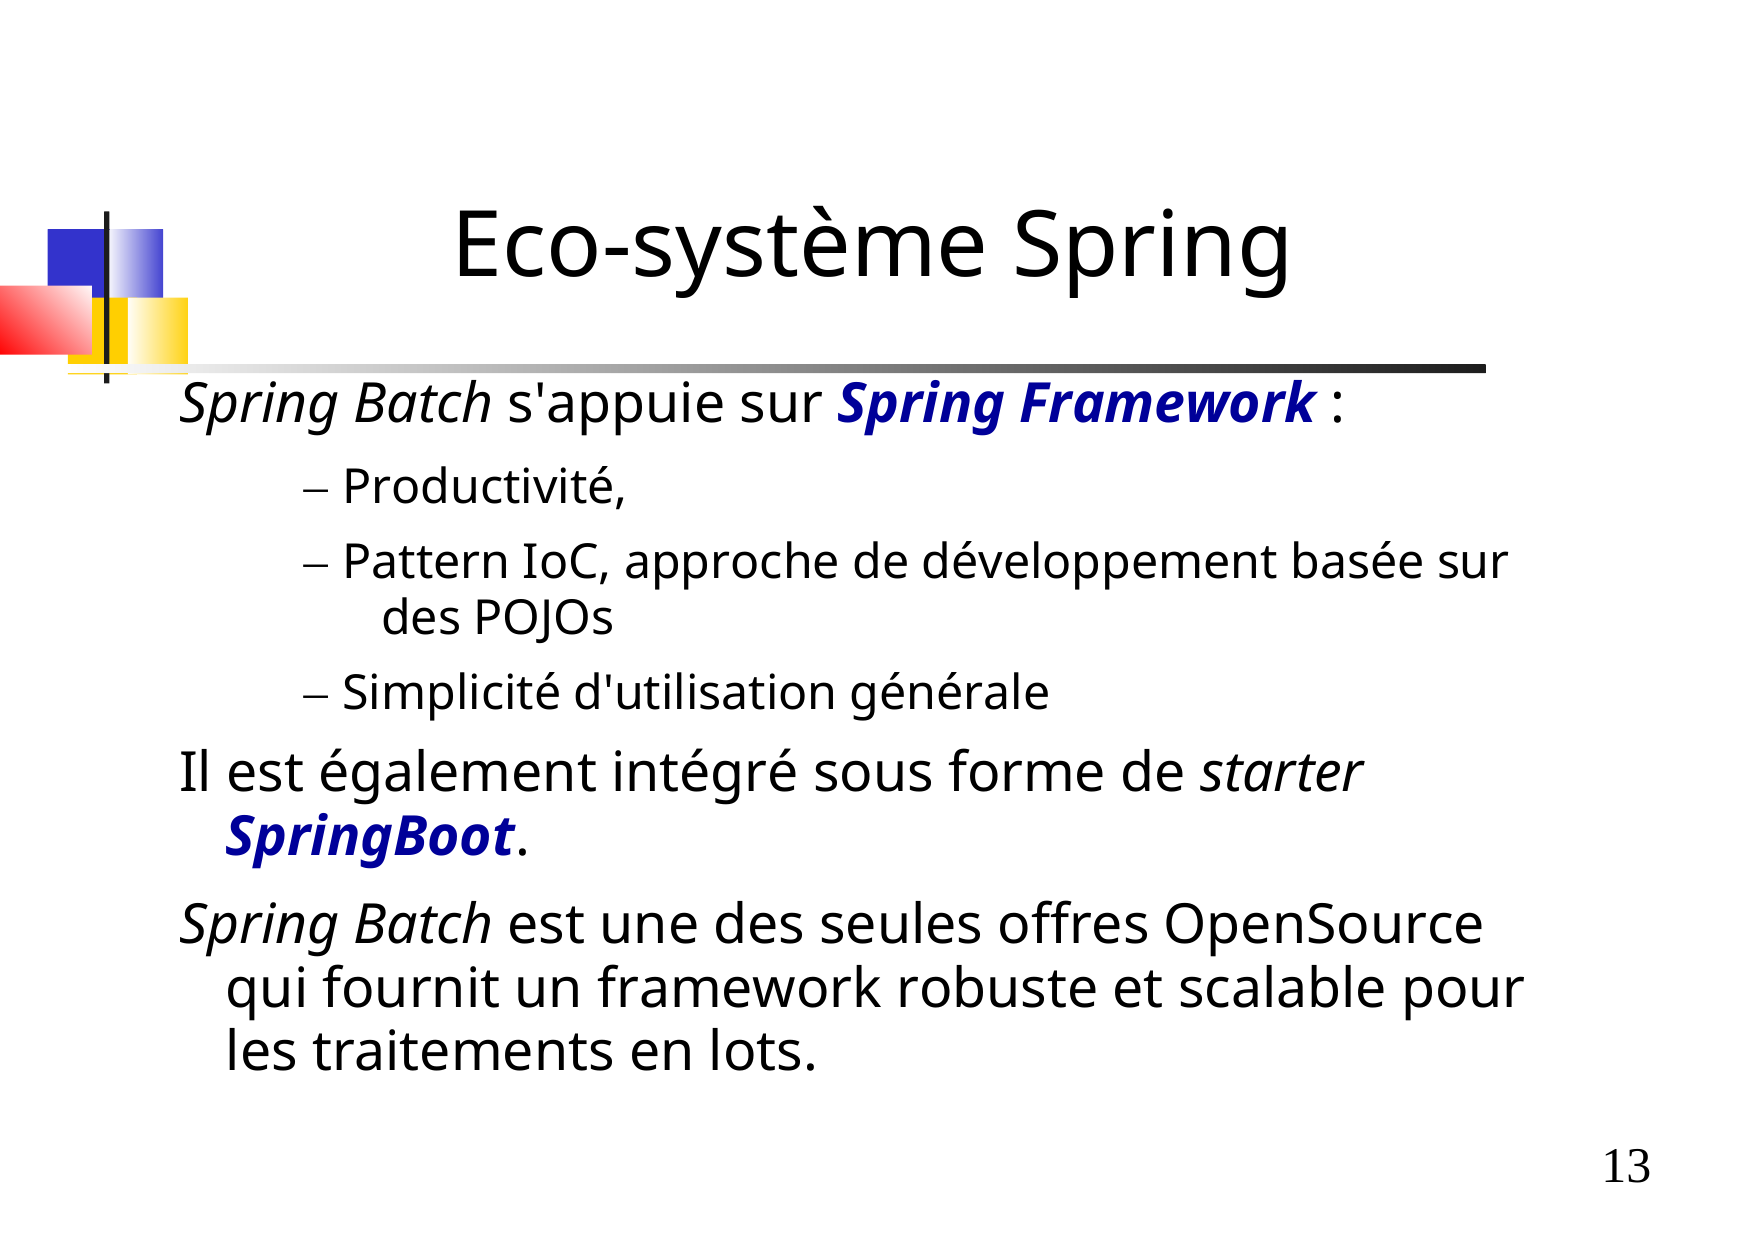

# Eco-système Spring
Spring Batch s'appuie sur Spring Framework :
Productivité,
Pattern IoC, approche de développement basée sur des POJOs
Simplicité d'utilisation générale
Il est également intégré sous forme de starter SpringBoot.
Spring Batch est une des seules offres OpenSource qui fournit un framework robuste et scalable pour les traitements en lots.